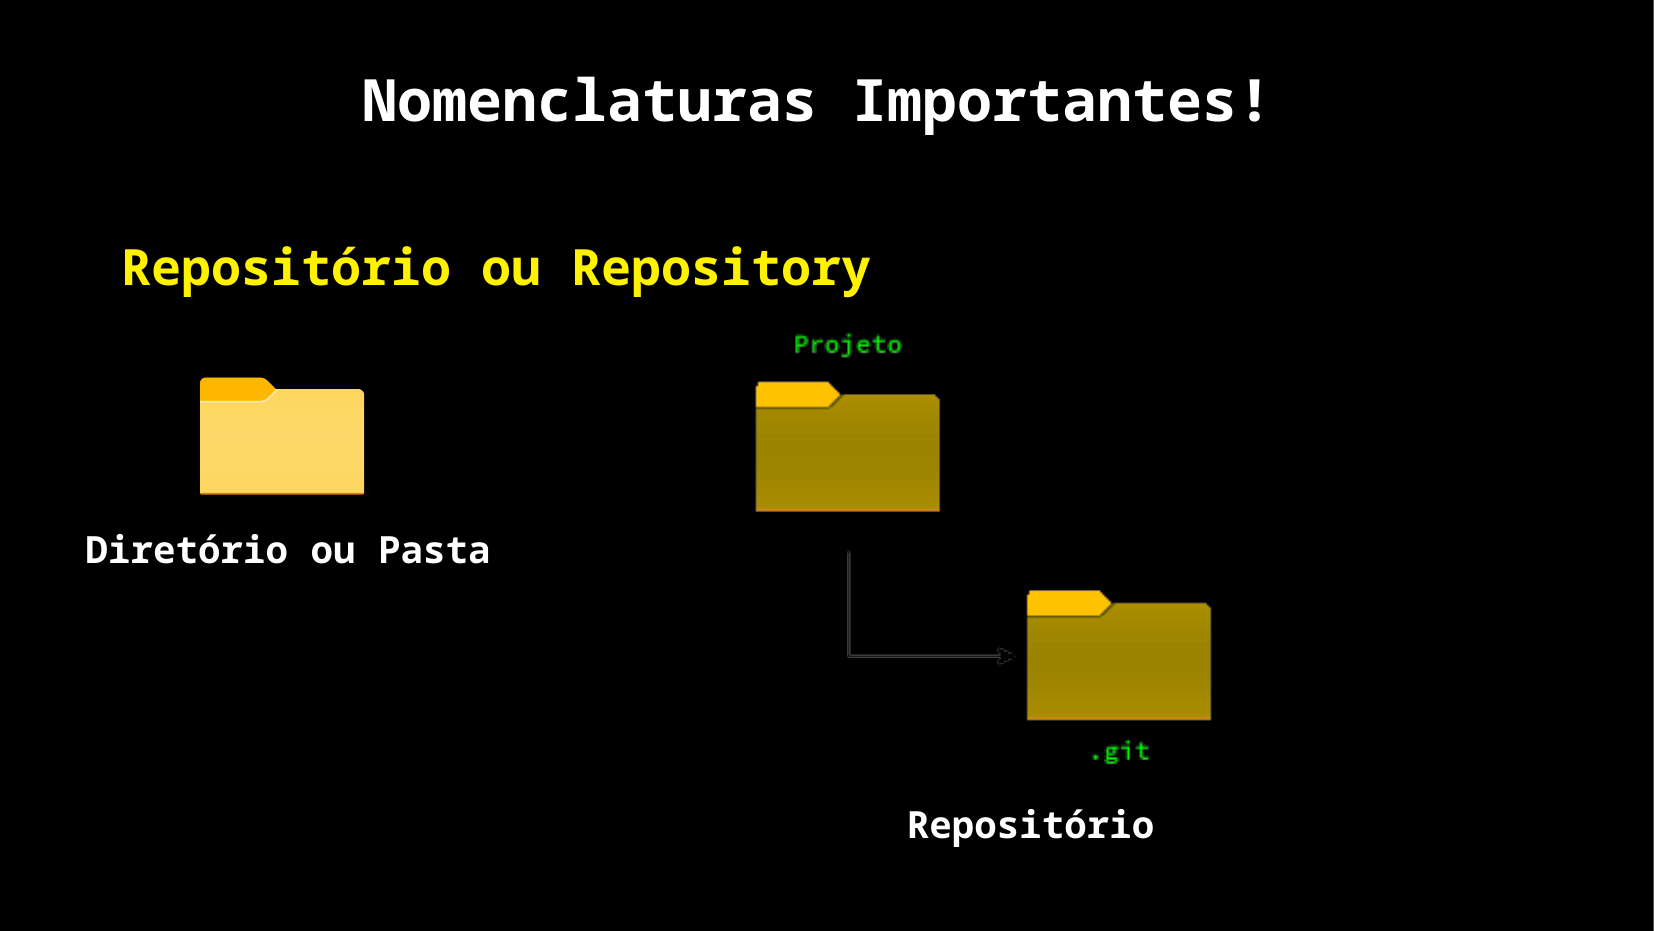

Nomenclaturas Importantes!
Repositório ou Repository
Diretório ou Pasta
Repositório